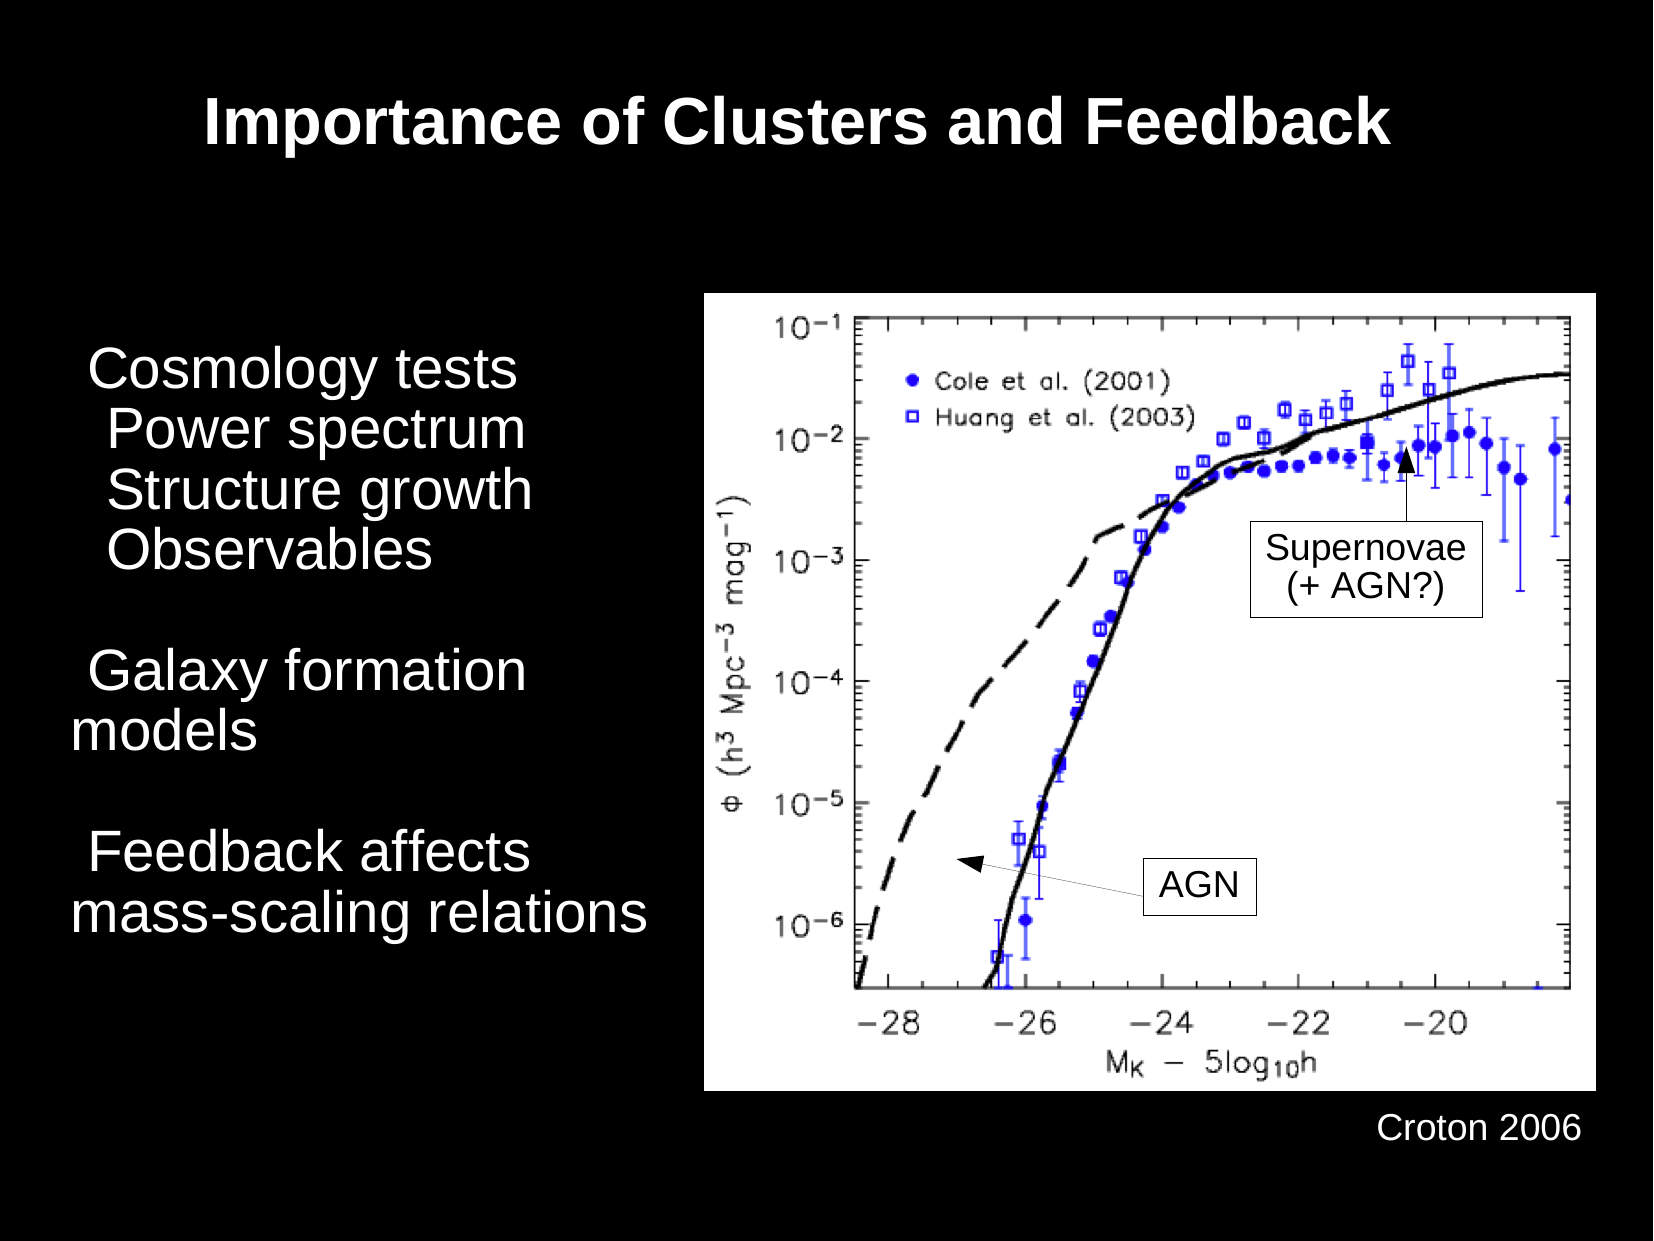

Importance of Clusters and Feedback
Supernovae
(+ AGN?)
AGN
Croton 2006
 Cosmology tests
Power spectrum
Structure growth
Observables
 Galaxy formation models
 Feedback affects mass-scaling relations